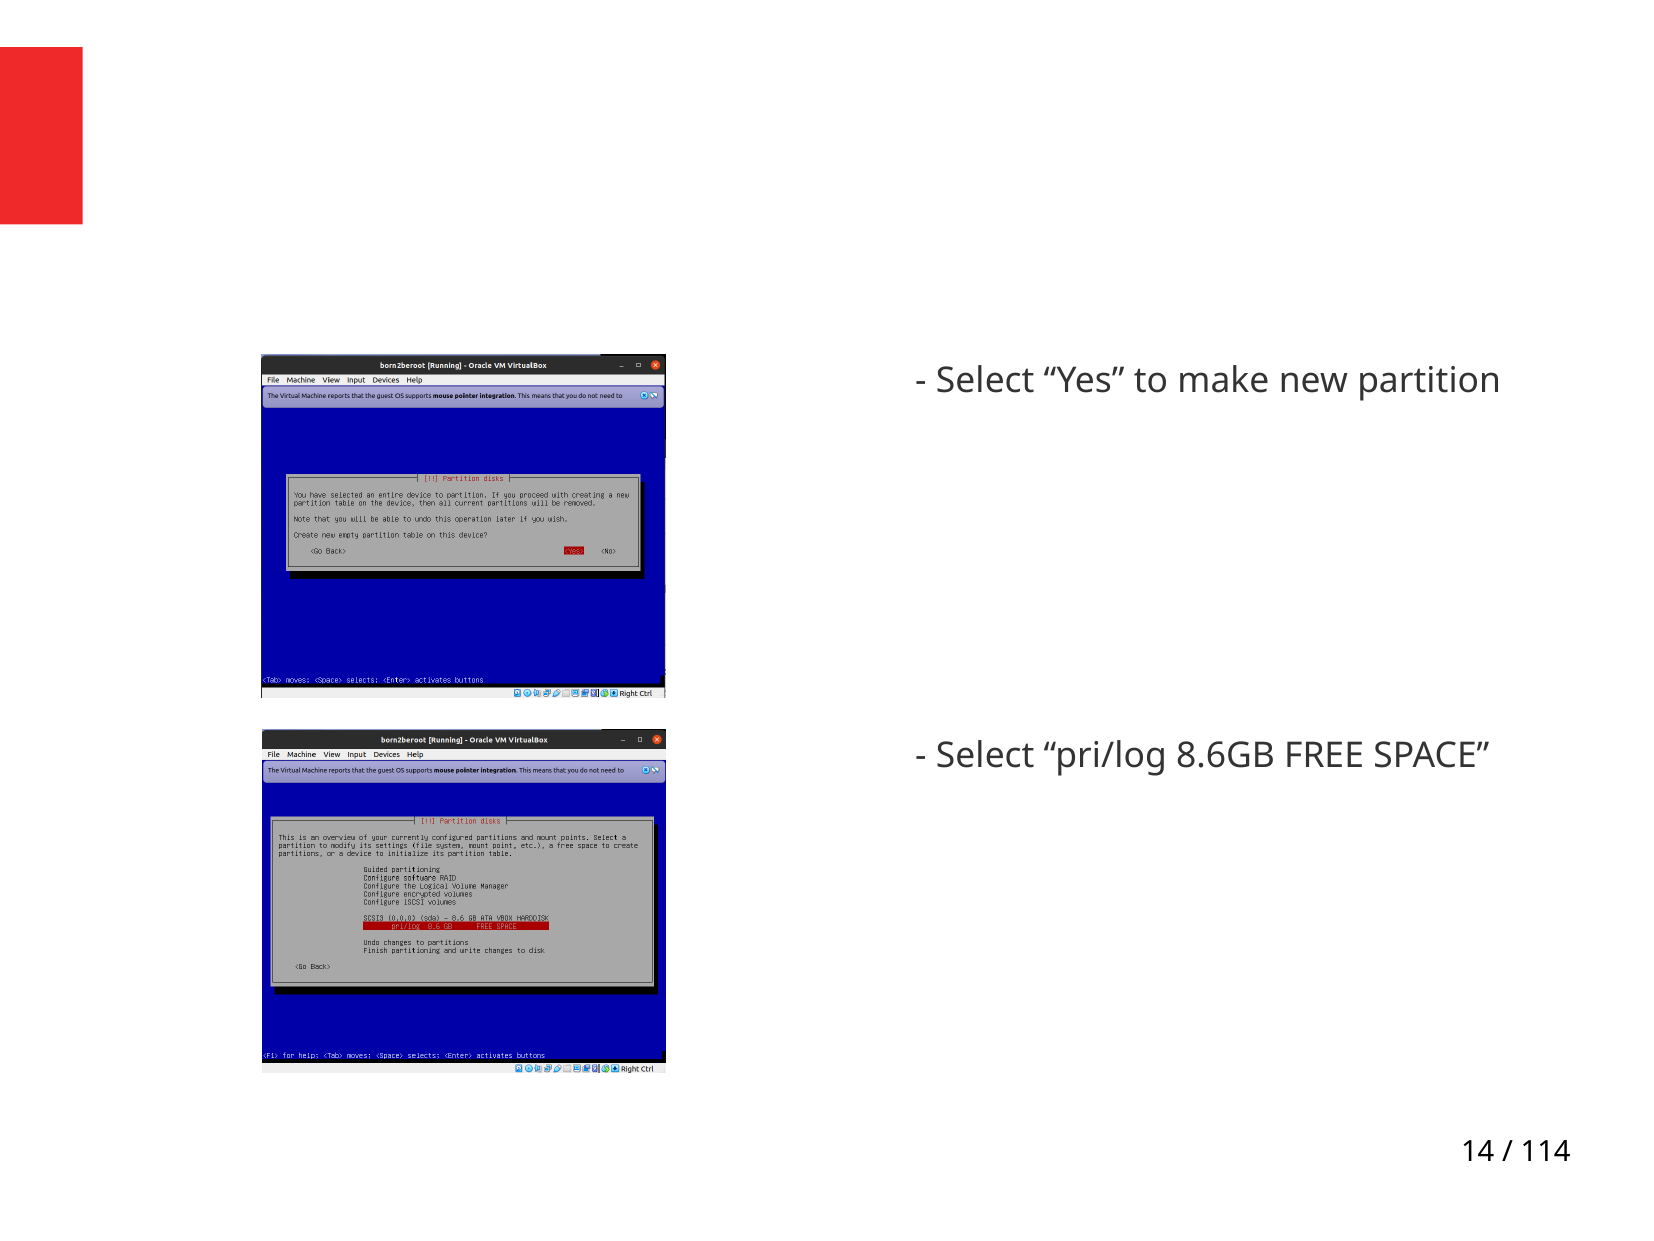

# - Select “Yes” to make new partition
- Select “pri/log 8.6GB FREE SPACE”
14